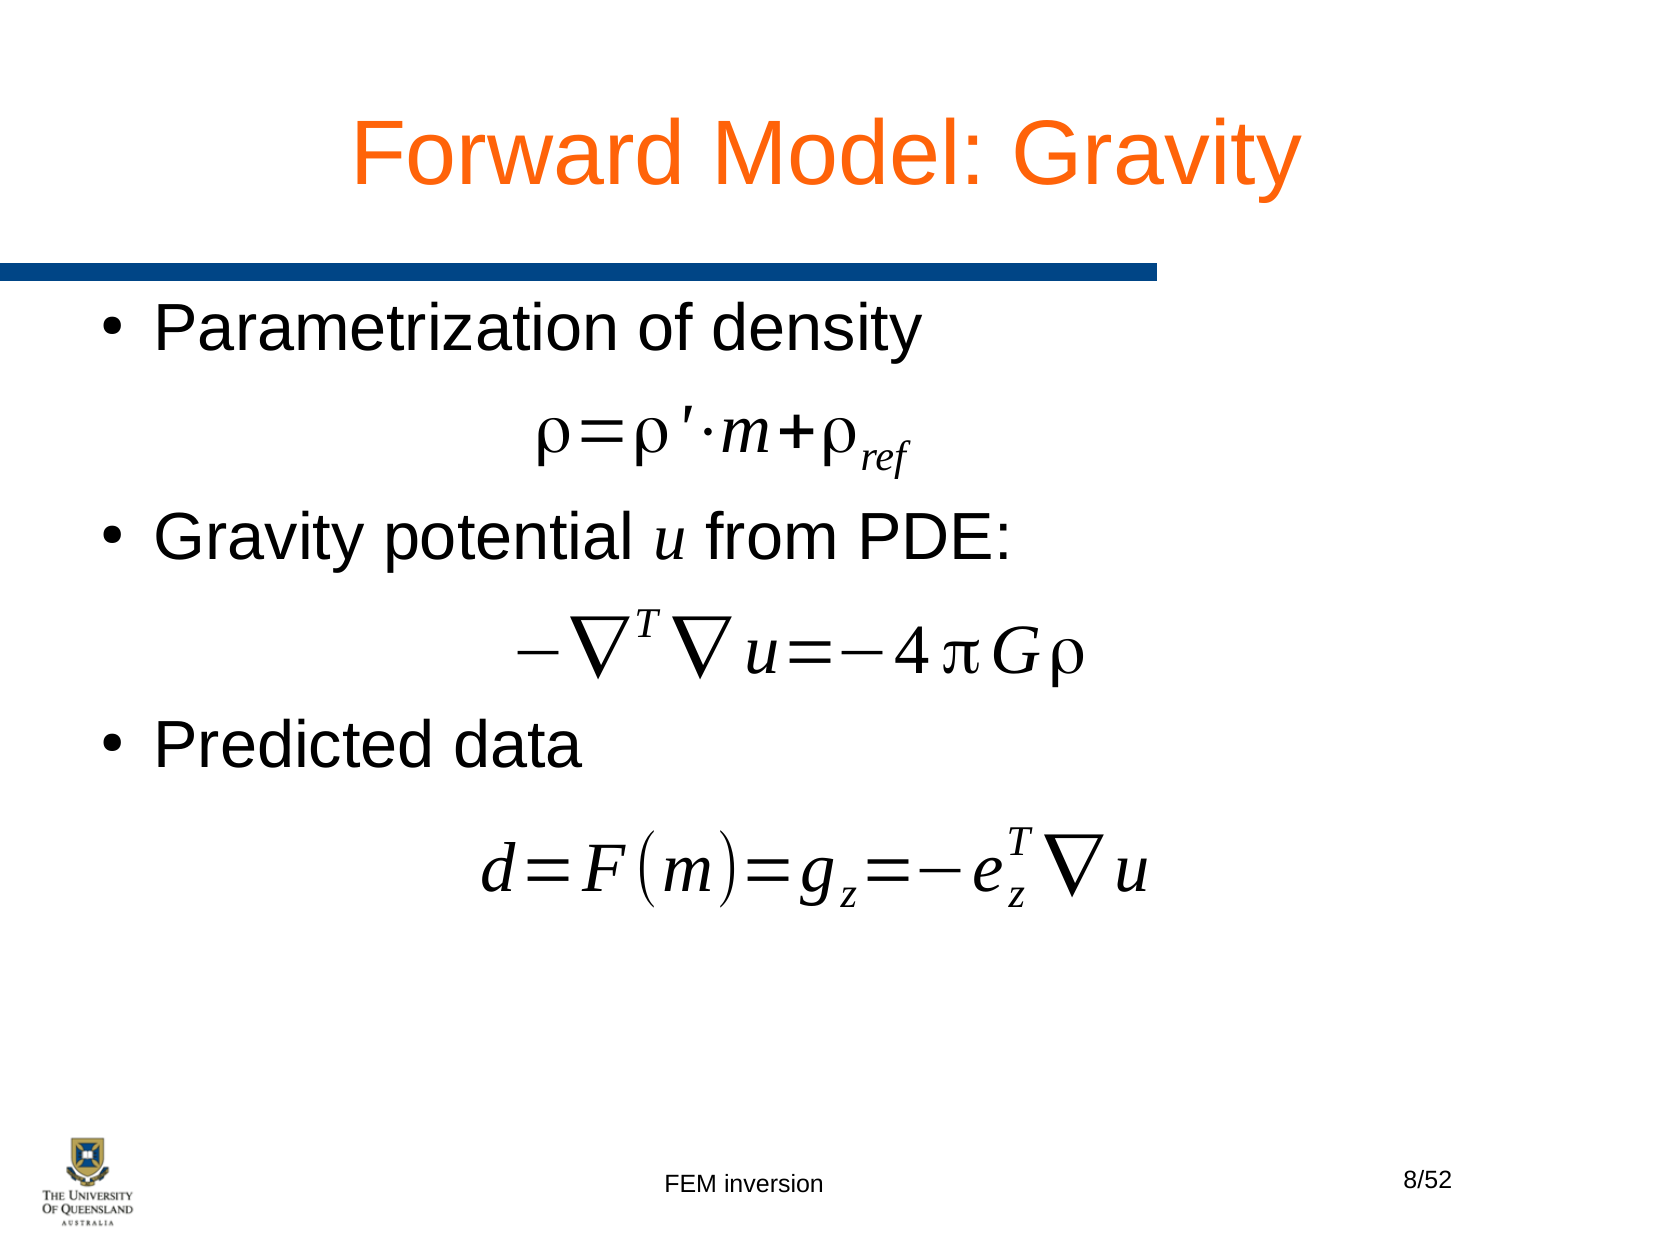

# Forward Model: Gravity
Parametrization of density
Gravity potential u from PDE:
Predicted data